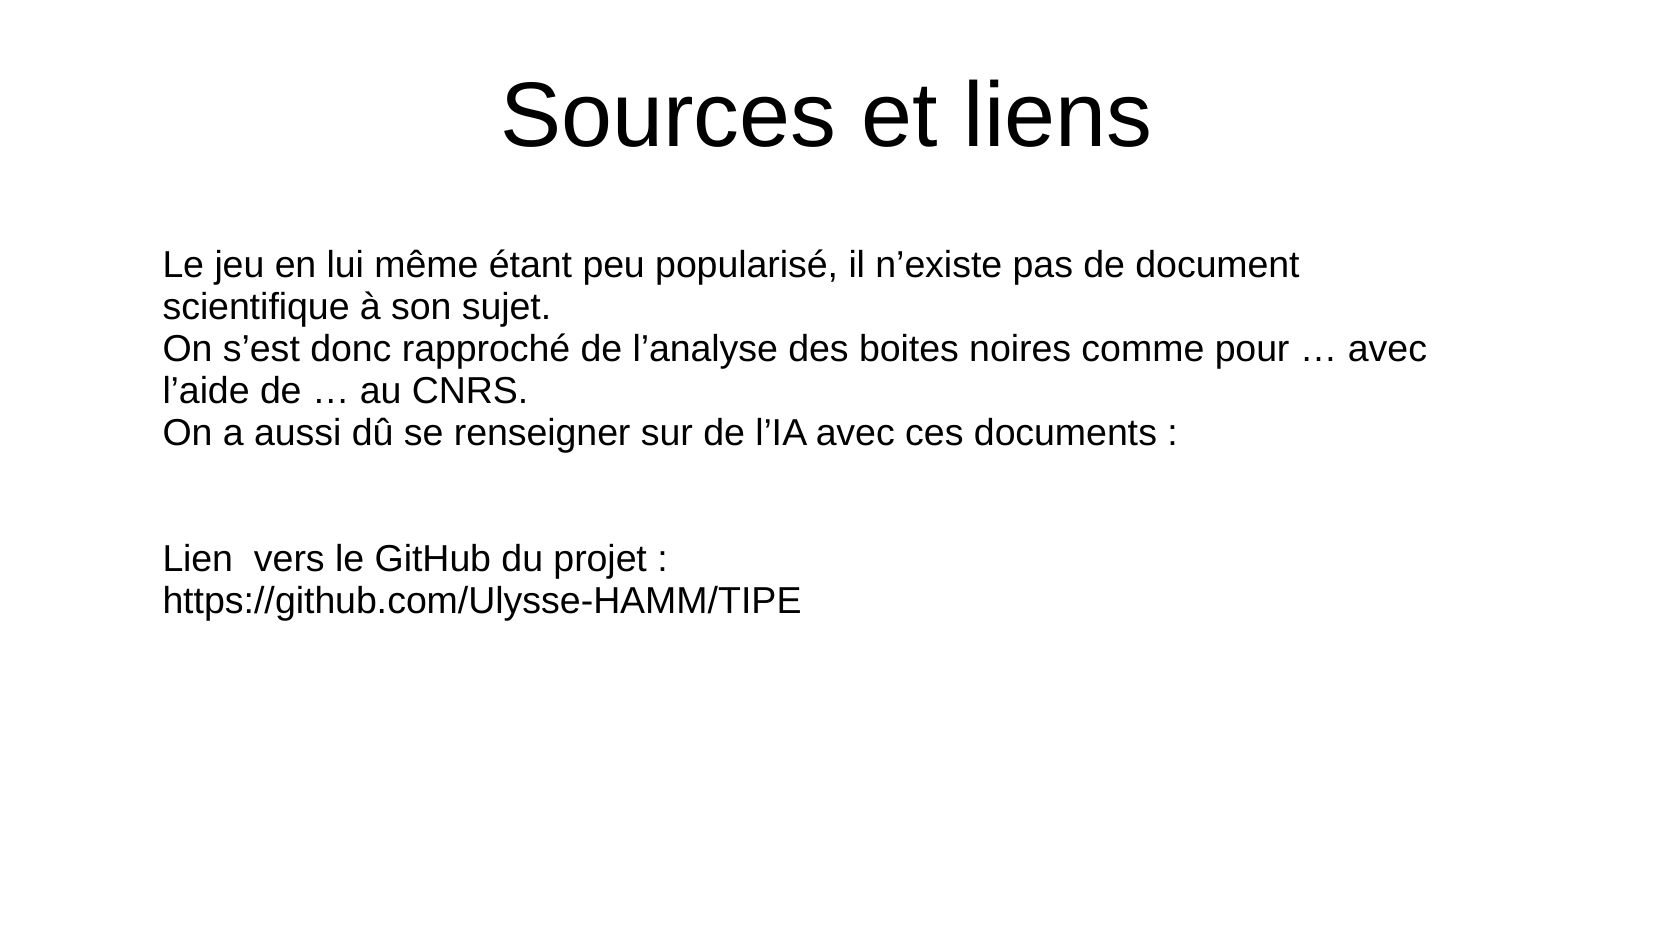

# Sources et liens
Le jeu en lui même étant peu popularisé, il n’existe pas de document scientifique à son sujet.
On s’est donc rapproché de l’analyse des boites noires comme pour … avec l’aide de … au CNRS.
On a aussi dû se renseigner sur de l’IA avec ces documents :
Lien vers le GitHub du projet :
https://github.com/Ulysse-HAMM/TIPE